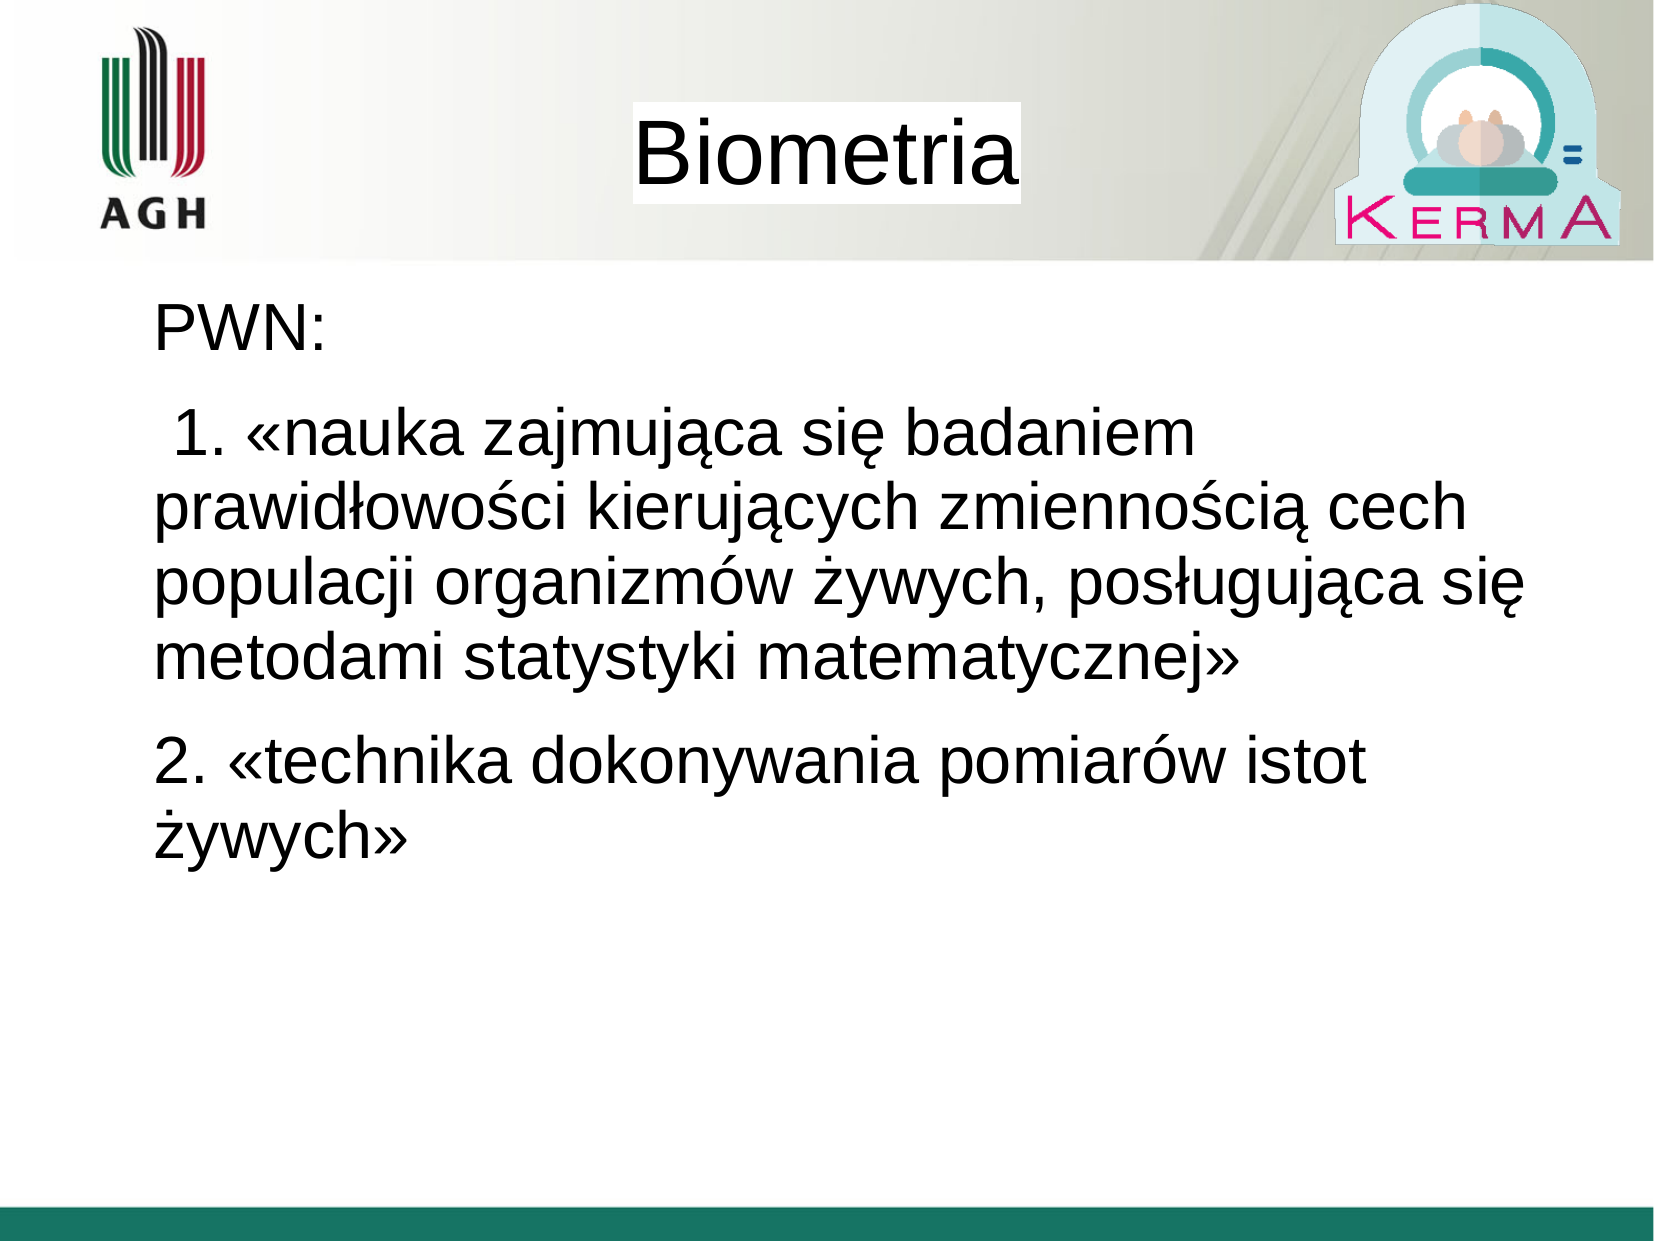

# Biometria
PWN:
 1. «nauka zajmująca się badaniem prawidłowości kierujących zmiennością cech populacji organizmów żywych, posługująca się metodami statystyki matematycznej»
2. «technika dokonywania pomiarów istot żywych»